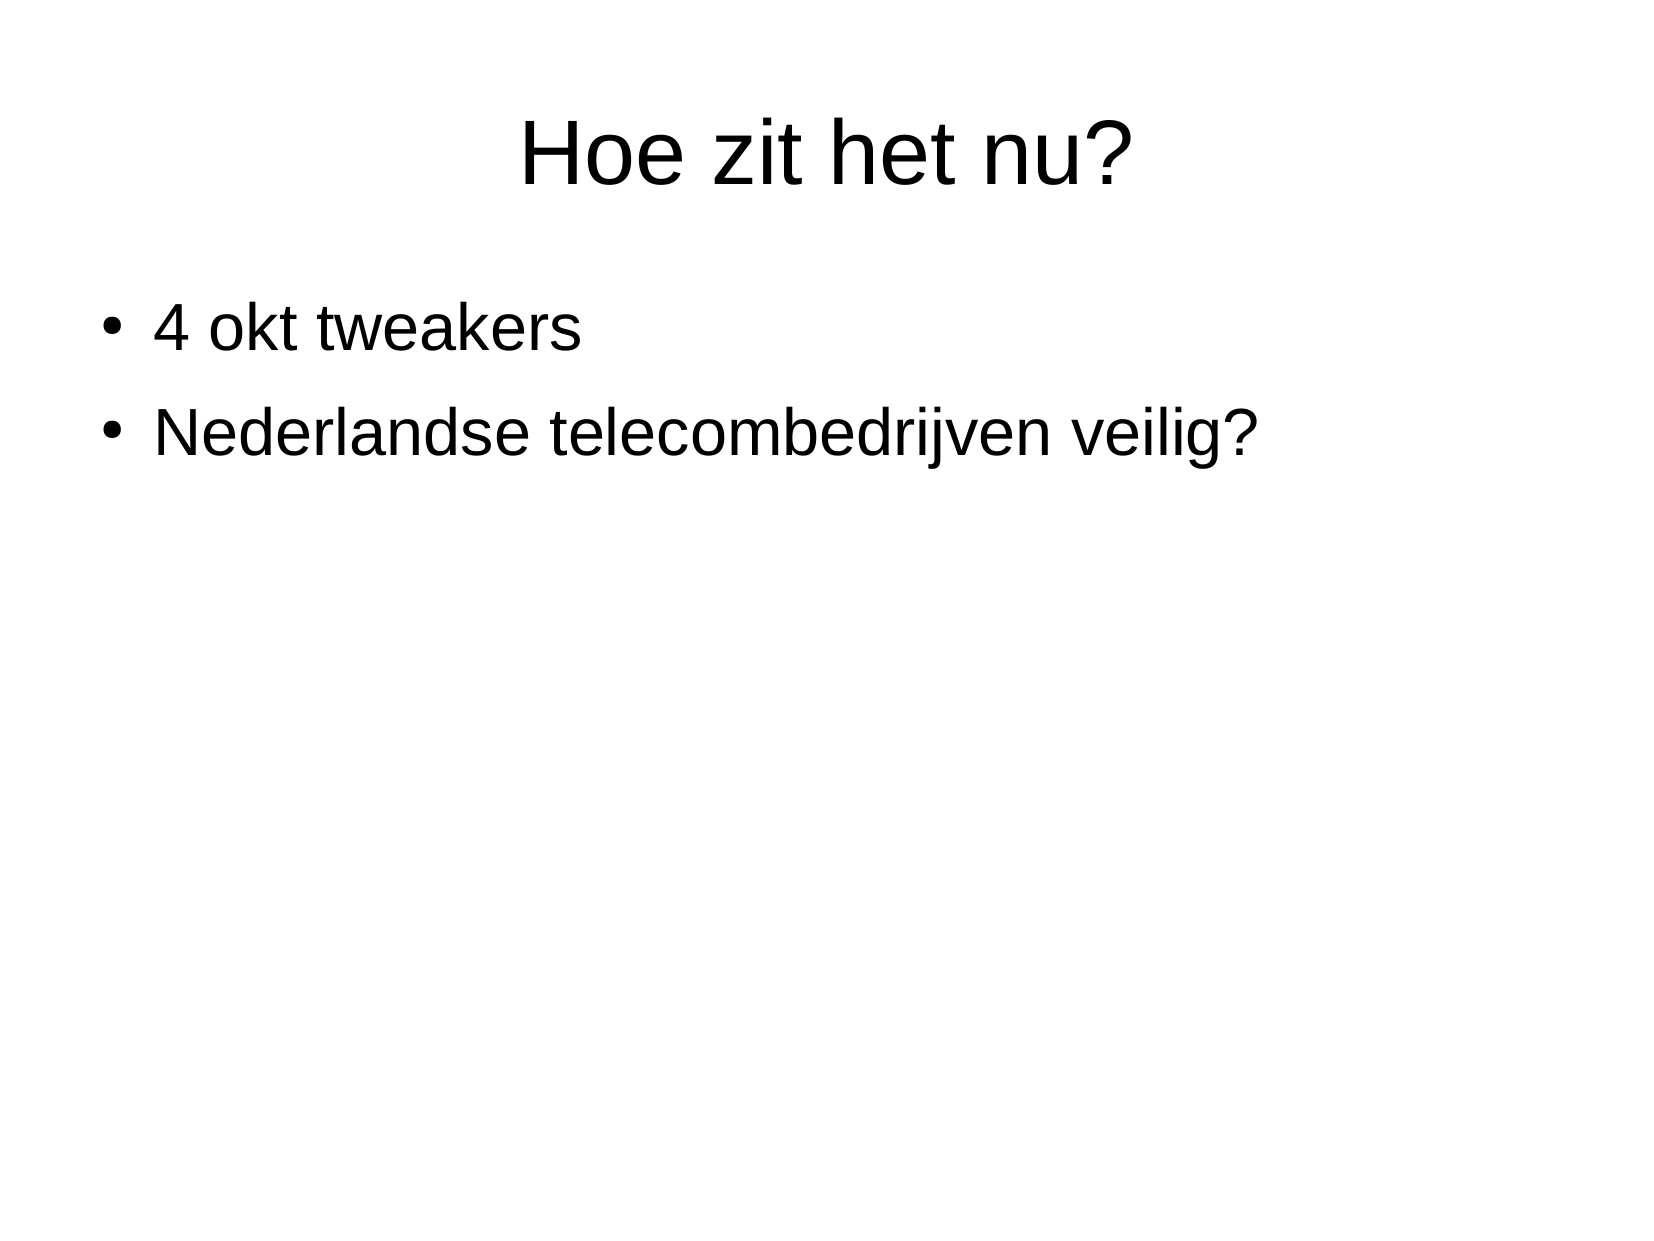

# Hoe zit het nu?
4 okt tweakers
Nederlandse telecombedrijven veilig?